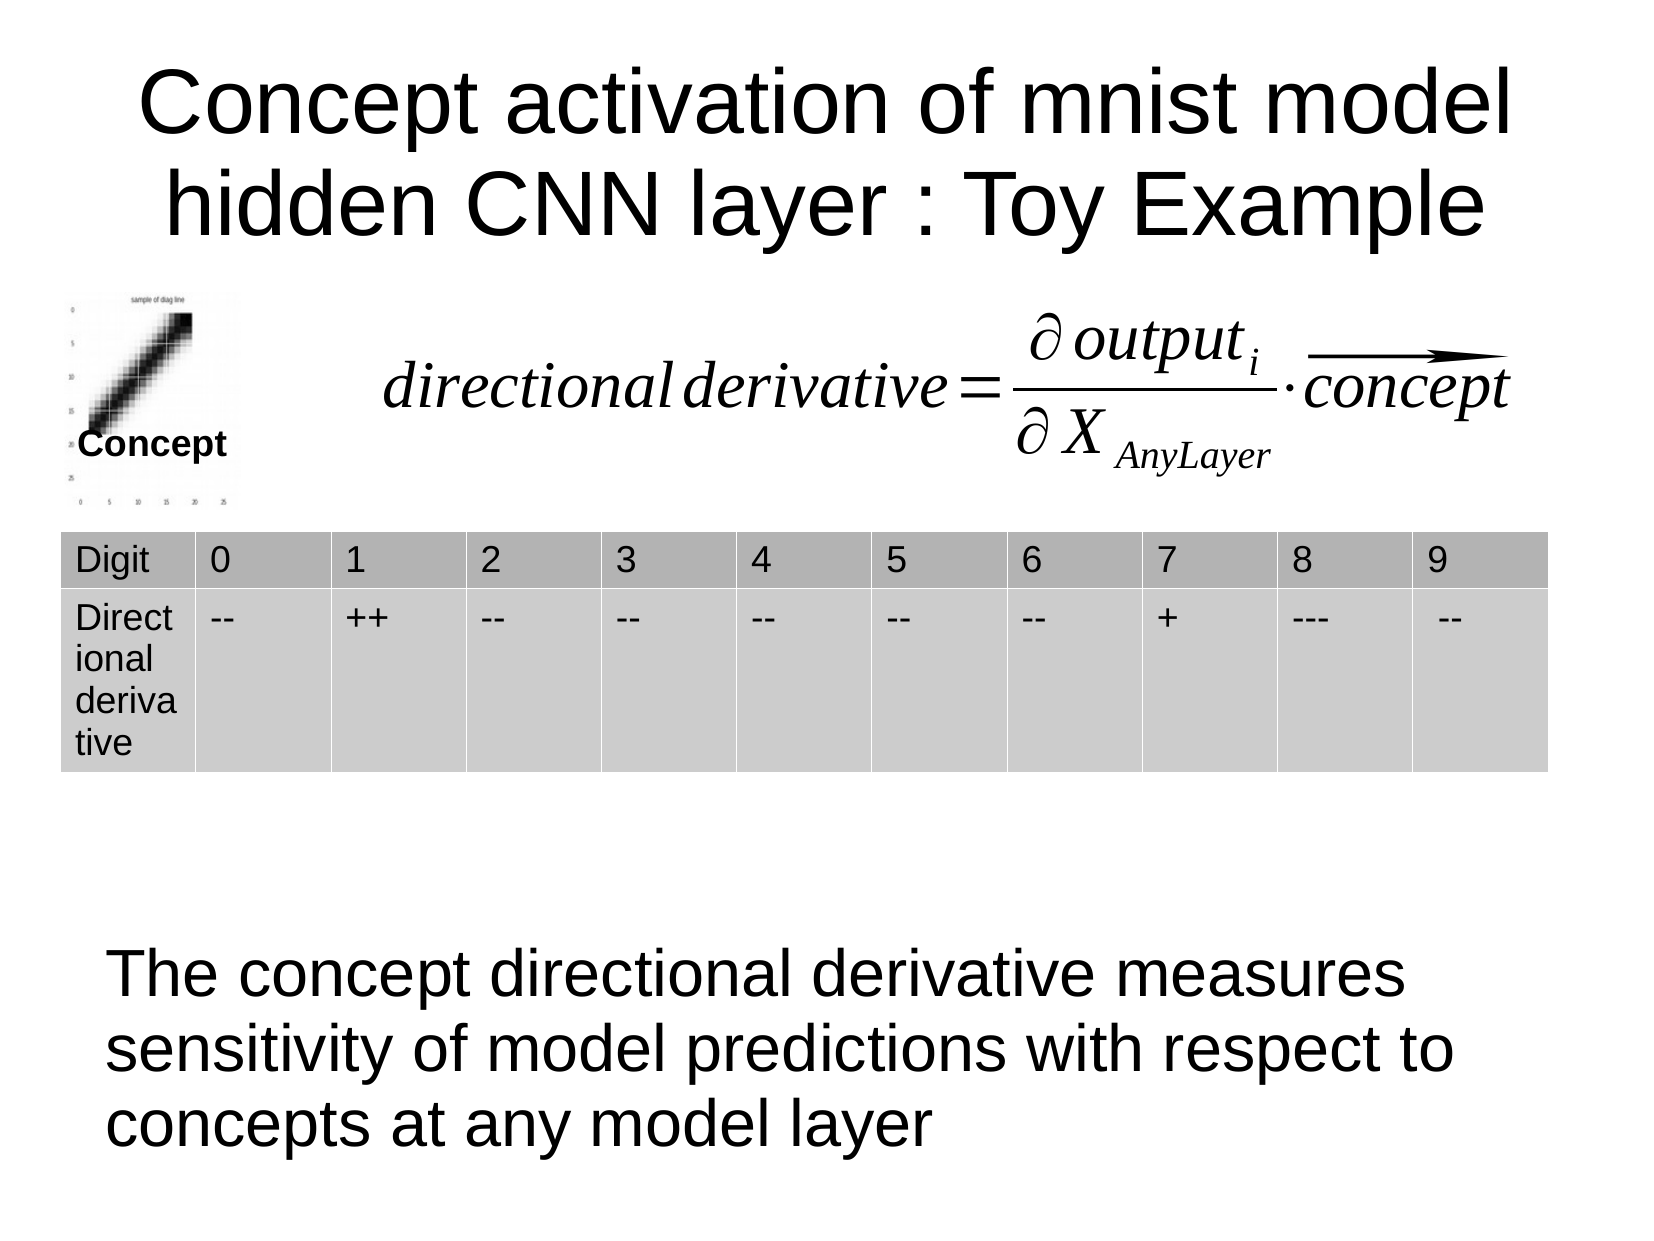

# Concept activation of mnist model hidden CNN layer : Toy Example
Concept
| Digit | 0 | 1 | 2 | 3 | 4 | 5 | 6 | 7 | 8 | 9 |
| --- | --- | --- | --- | --- | --- | --- | --- | --- | --- | --- |
| Directional derivative | -- | ++ | -- | -- | -- | -- | -- | + | --- | -- |
The concept directional derivative measures sensitivity of model predictions with respect to concepts at any model layer
ThisSC,k,l(x)can quantitativelymeasure the sensitivity of model predictions with respectto concepts at any model layer.